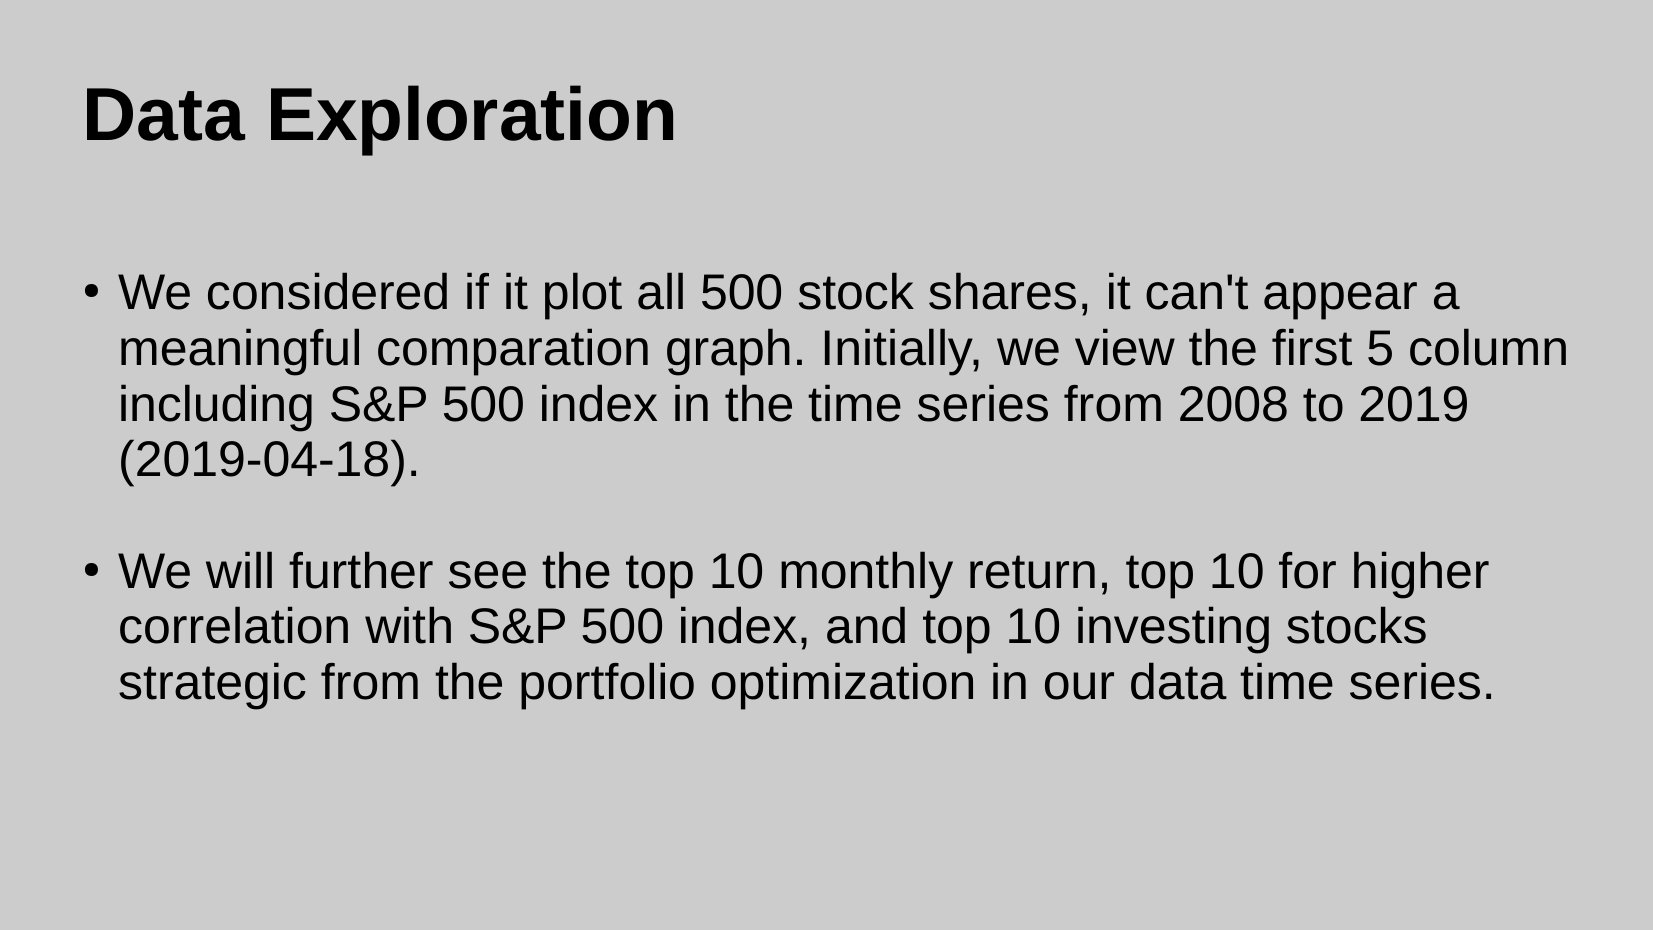

# Data Exploration
We considered if it plot all 500 stock shares, it can't appear a meaningful comparation graph. Initially, we view the first 5 column including S&P 500 index in the time series from 2008 to 2019 (2019-04-18).
We will further see the top 10 monthly return, top 10 for higher correlation with S&P 500 index, and top 10 investing stocks strategic from the portfolio optimization in our data time series.